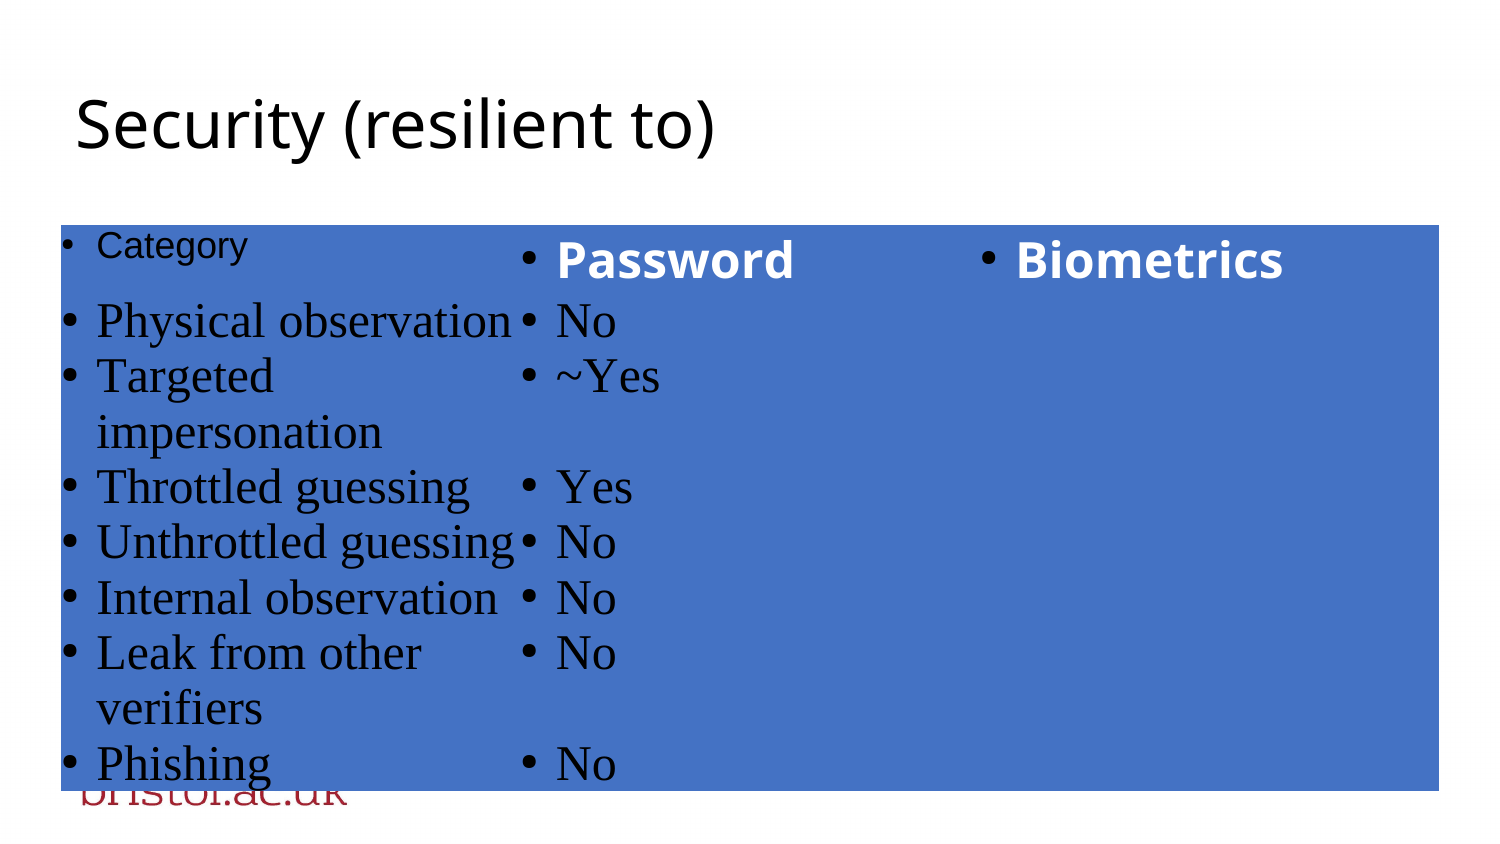

# Security (resilient to)
| Category | Password | Biometrics |
| --- | --- | --- |
| Physical observation | No | |
| Targeted impersonation | ~Yes | |
| Throttled guessing | Yes | |
| Unthrottled guessing | No | |
| Internal observation | No | |
| Leak from other verifiers | No | |
| Phishing | No | |